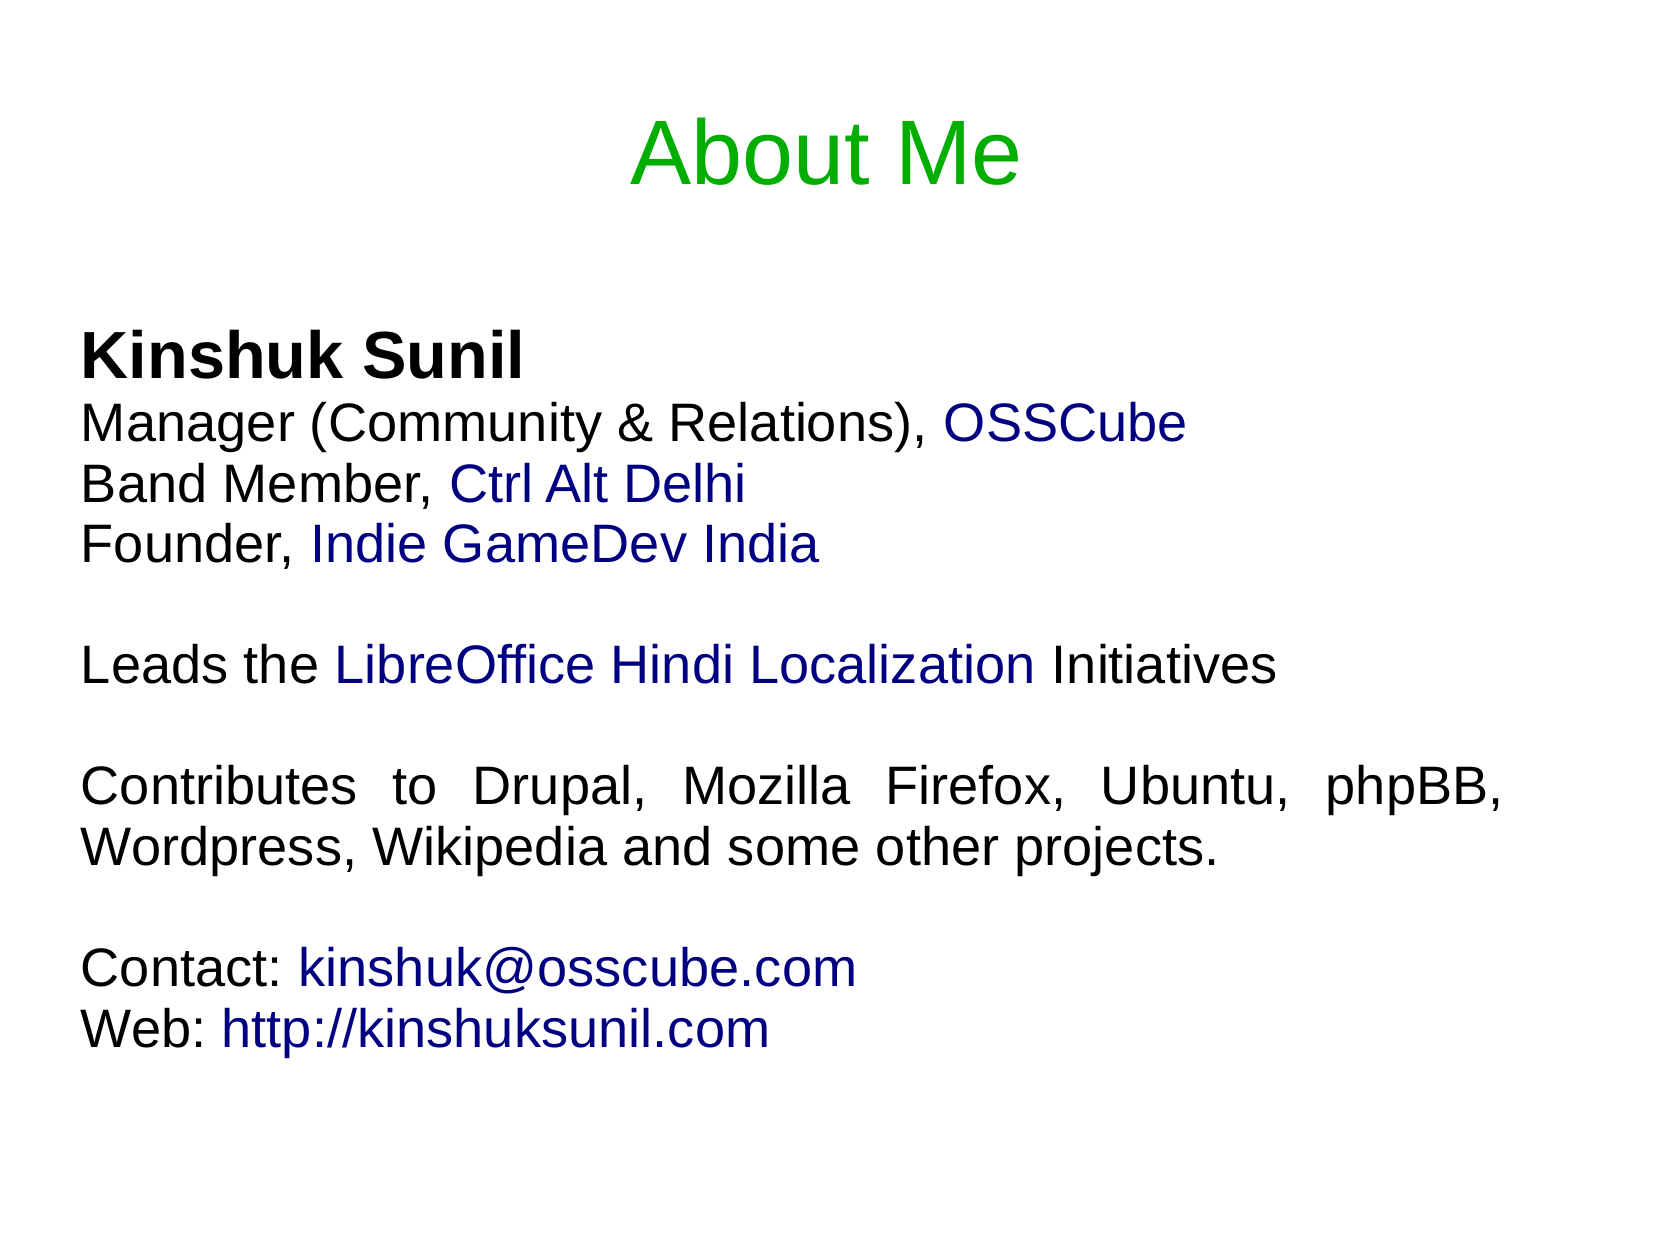

# About Me
Kinshuk Sunil
Manager (Community & Relations), OSSCube
Band Member, Ctrl Alt Delhi
Founder, Indie GameDev India
Leads the LibreOffice Hindi Localization Initiatives
Contributes to Drupal, Mozilla Firefox, Ubuntu, phpBB, Wordpress, Wikipedia and some other projects.
Contact: kinshuk@osscube.com
Web: http://kinshuksunil.com